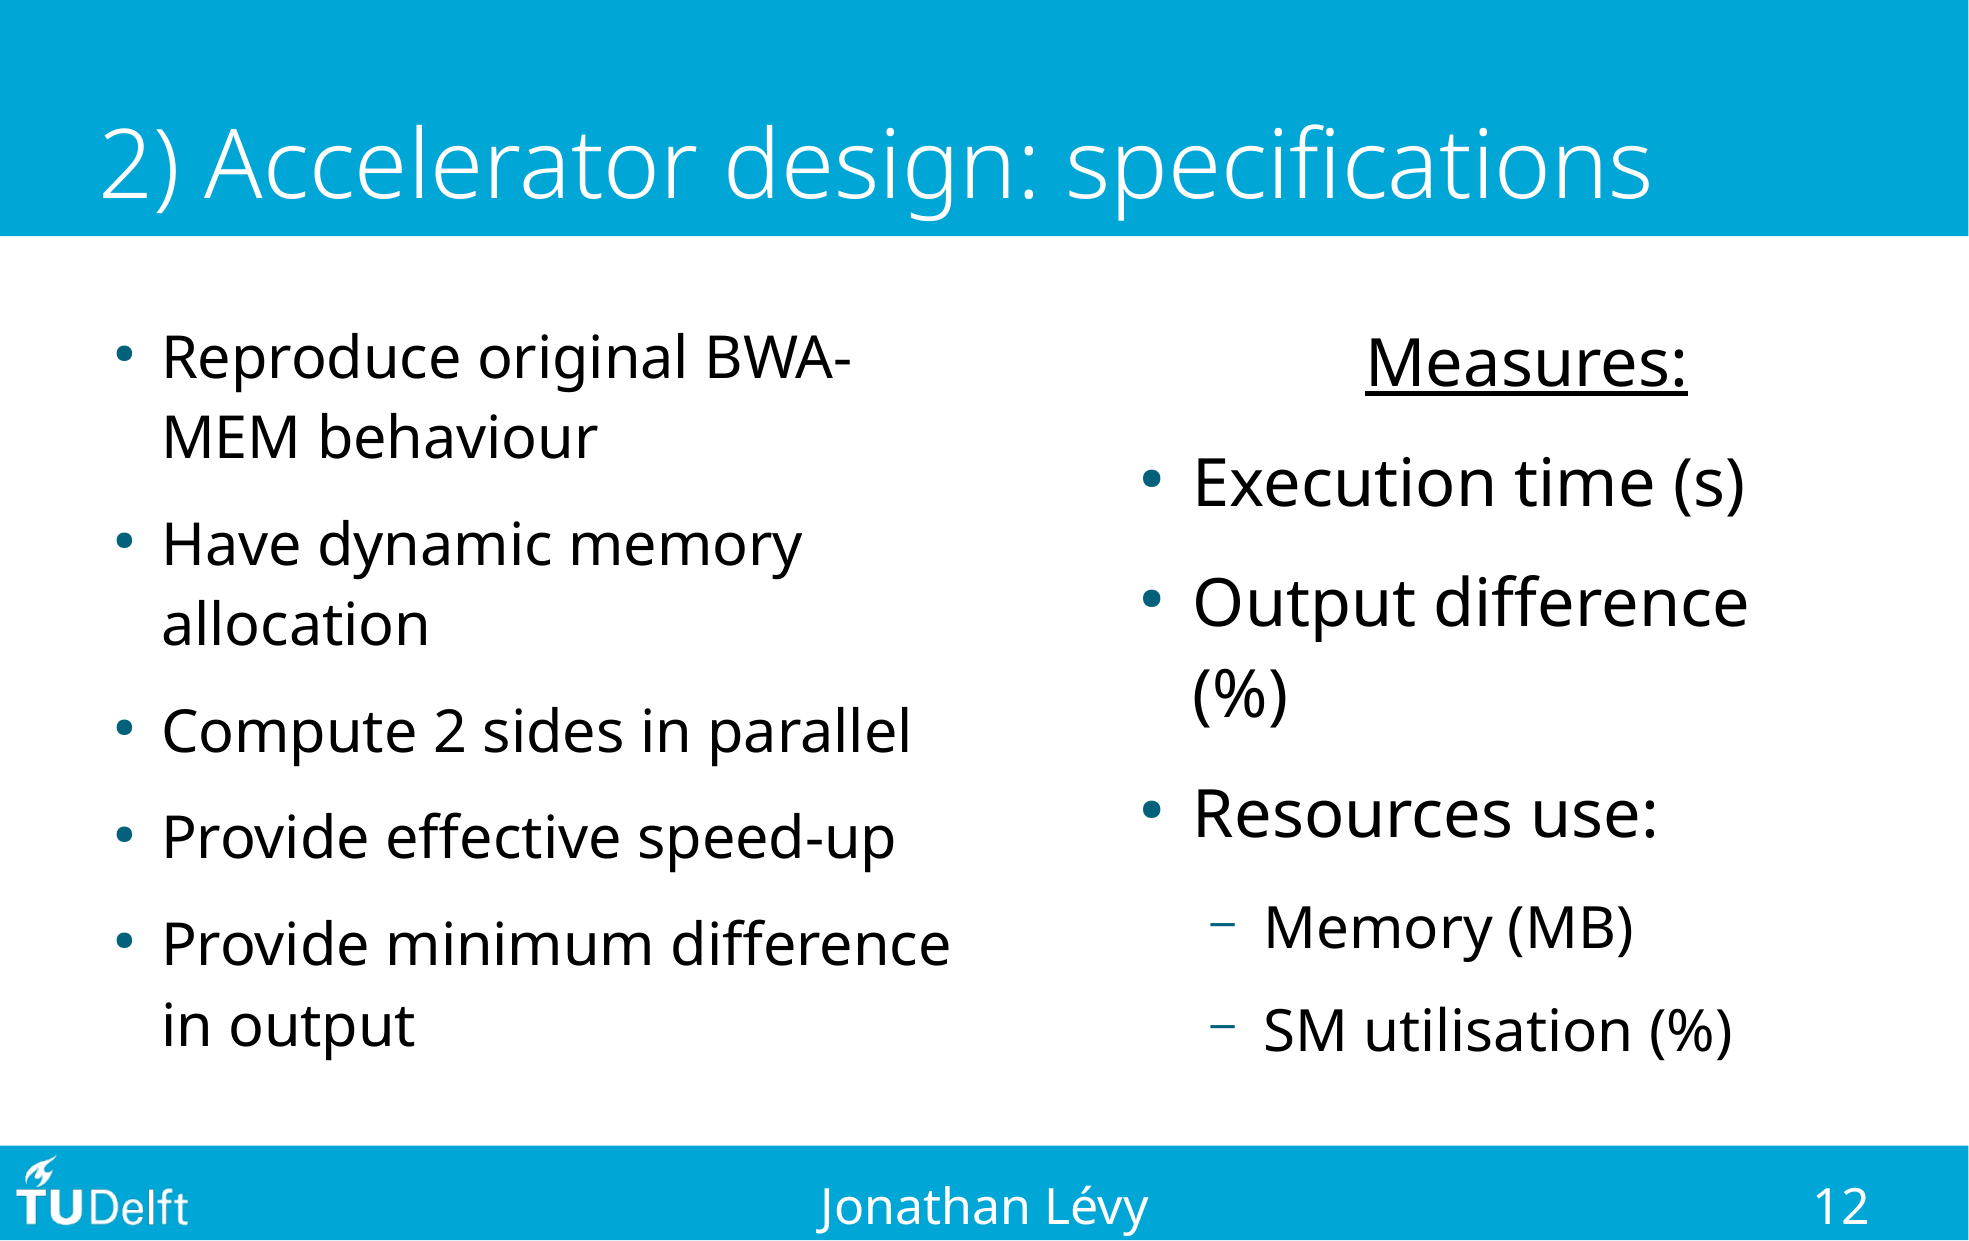

# 2) Accelerator design: specifications
Reproduce original BWA-MEM behaviour
Have dynamic memory allocation
Compute 2 sides in parallel
Provide effective speed-up
Provide minimum difference in output
Measures:
Execution time (s)
Output difference (%)
Resources use:
Memory (MB)
SM utilisation (%)
Jonathan Lévy
12